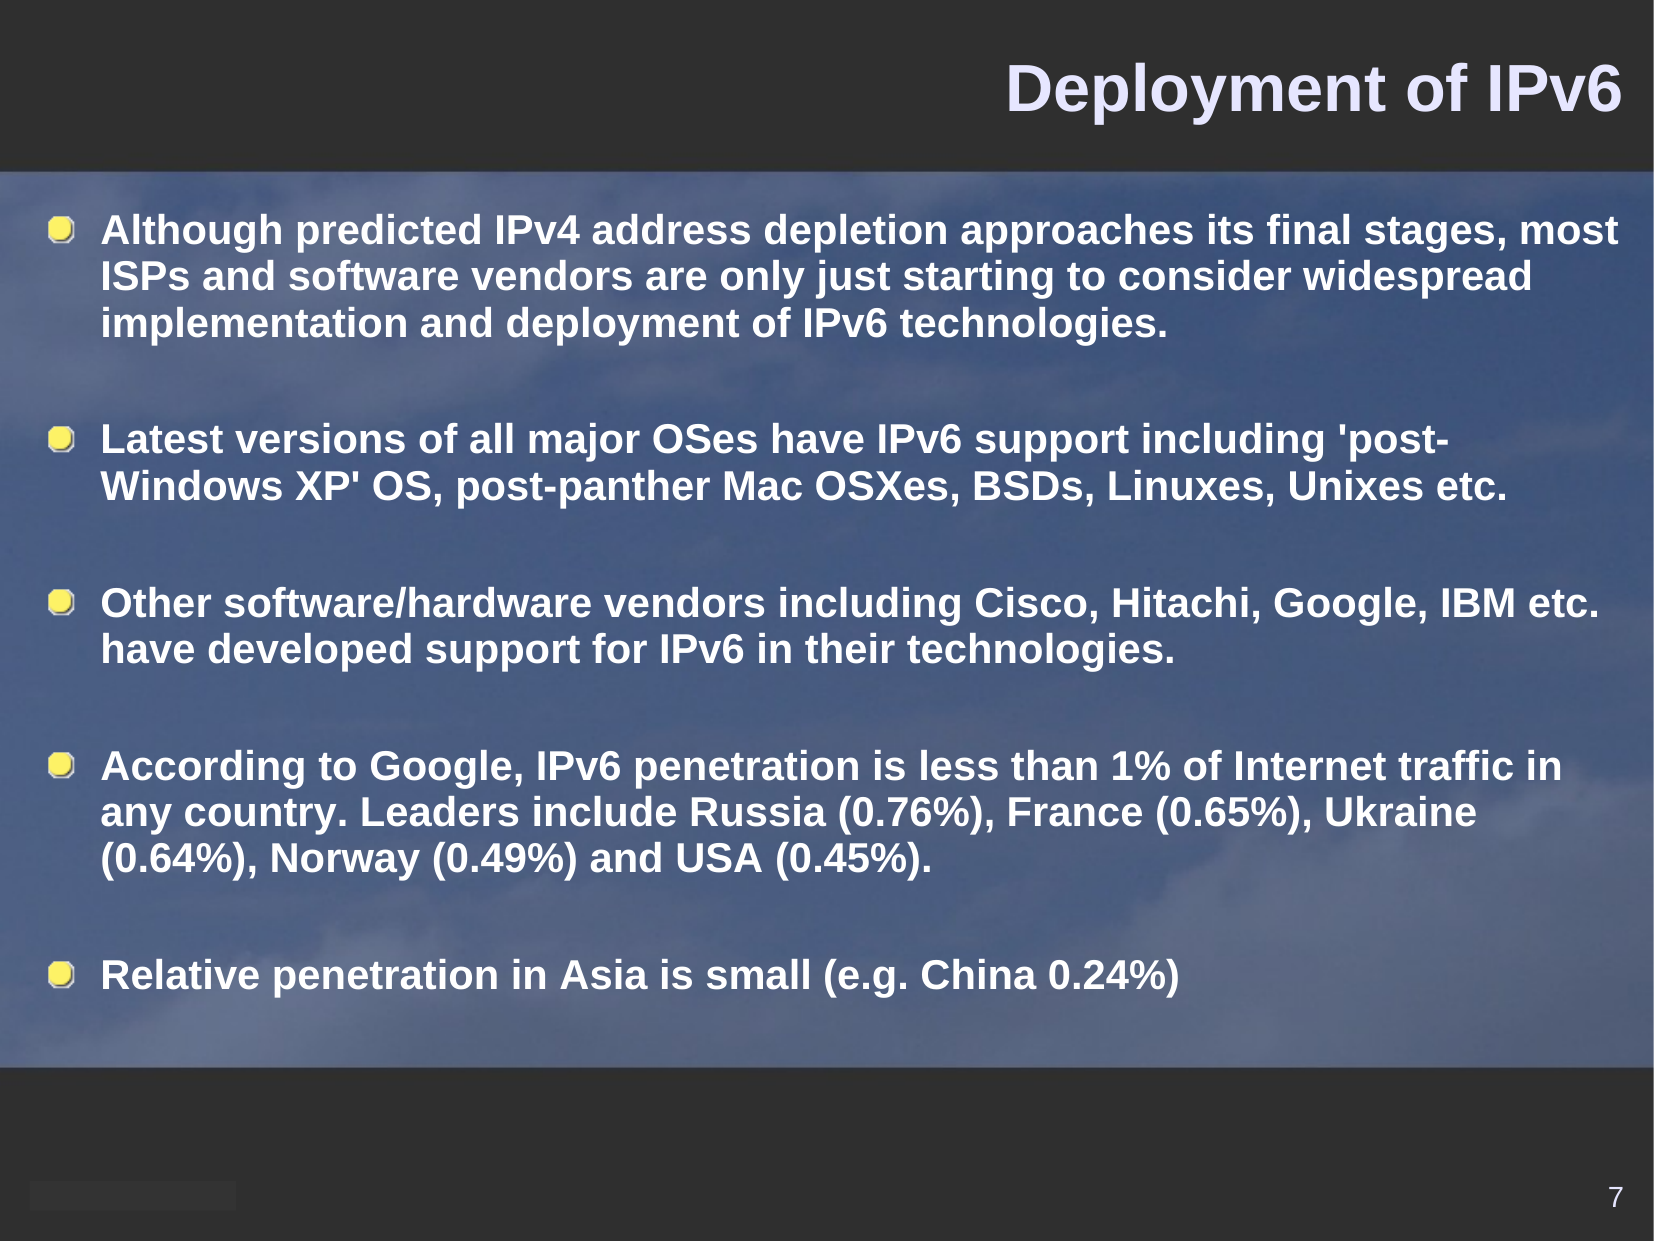

# Deployment of IPv6
Although predicted IPv4 address depletion approaches its final stages, most ISPs and software vendors are only just starting to consider widespread implementation and deployment of IPv6 technologies.
Latest versions of all major OSes have IPv6 support including 'post-Windows XP' OS, post-panther Mac OSXes, BSDs, Linuxes, Unixes etc.
Other software/hardware vendors including Cisco, Hitachi, Google, IBM etc. have developed support for IPv6 in their technologies.
According to Google, IPv6 penetration is less than 1% of Internet traffic in any country. Leaders include Russia (0.76%), France (0.65%), Ukraine (0.64%), Norway (0.49%) and USA (0.45%).
Relative penetration in Asia is small (e.g. China 0.24%)
2006-06-01
7